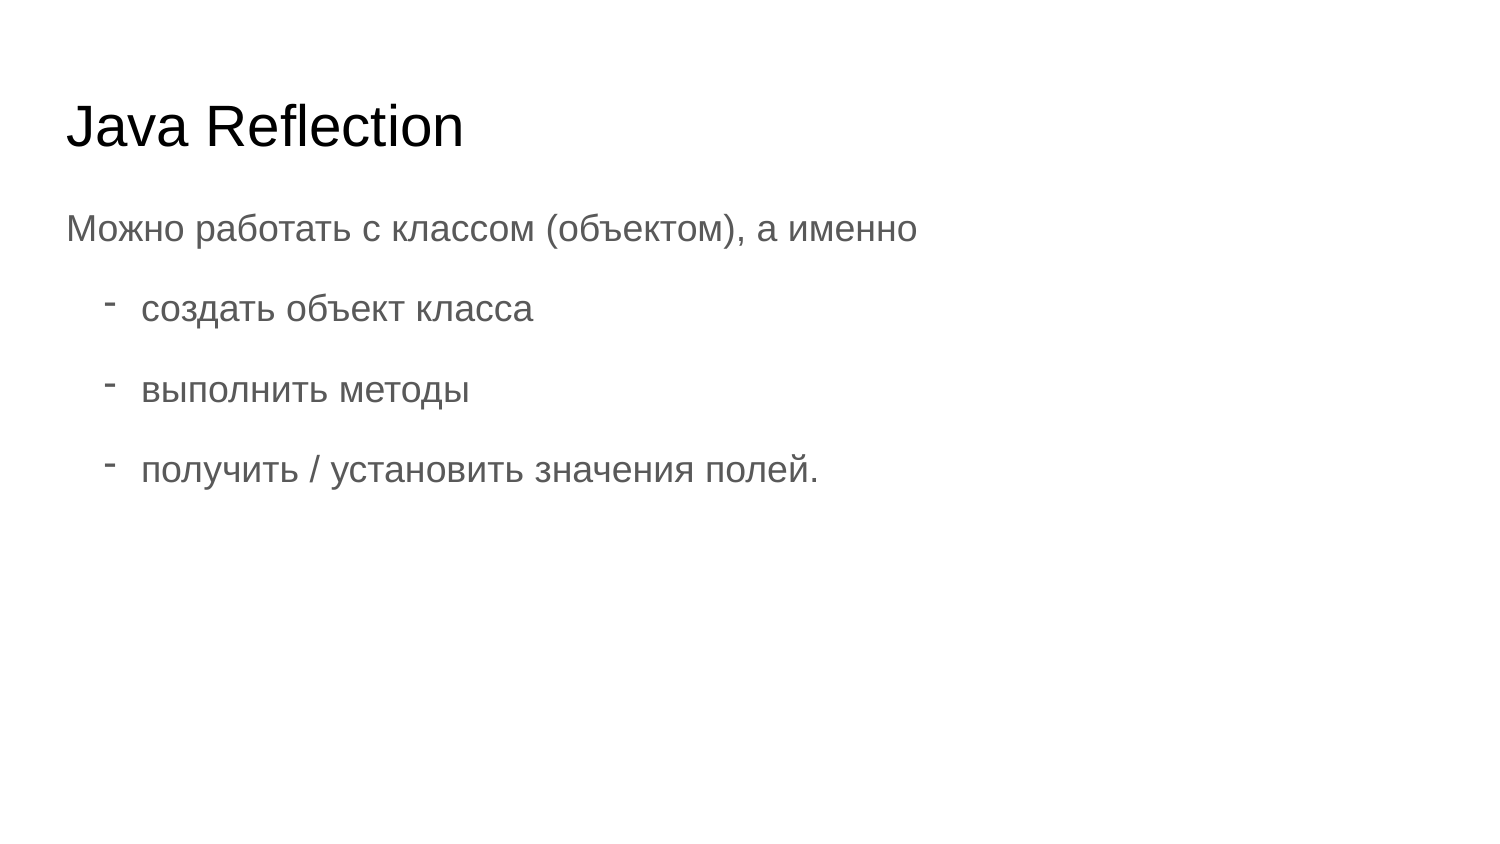

# Java Reflection
Можно работать с классом (объектом), а именно
создать объект класса
выполнить методы
получить / установить значения полей.